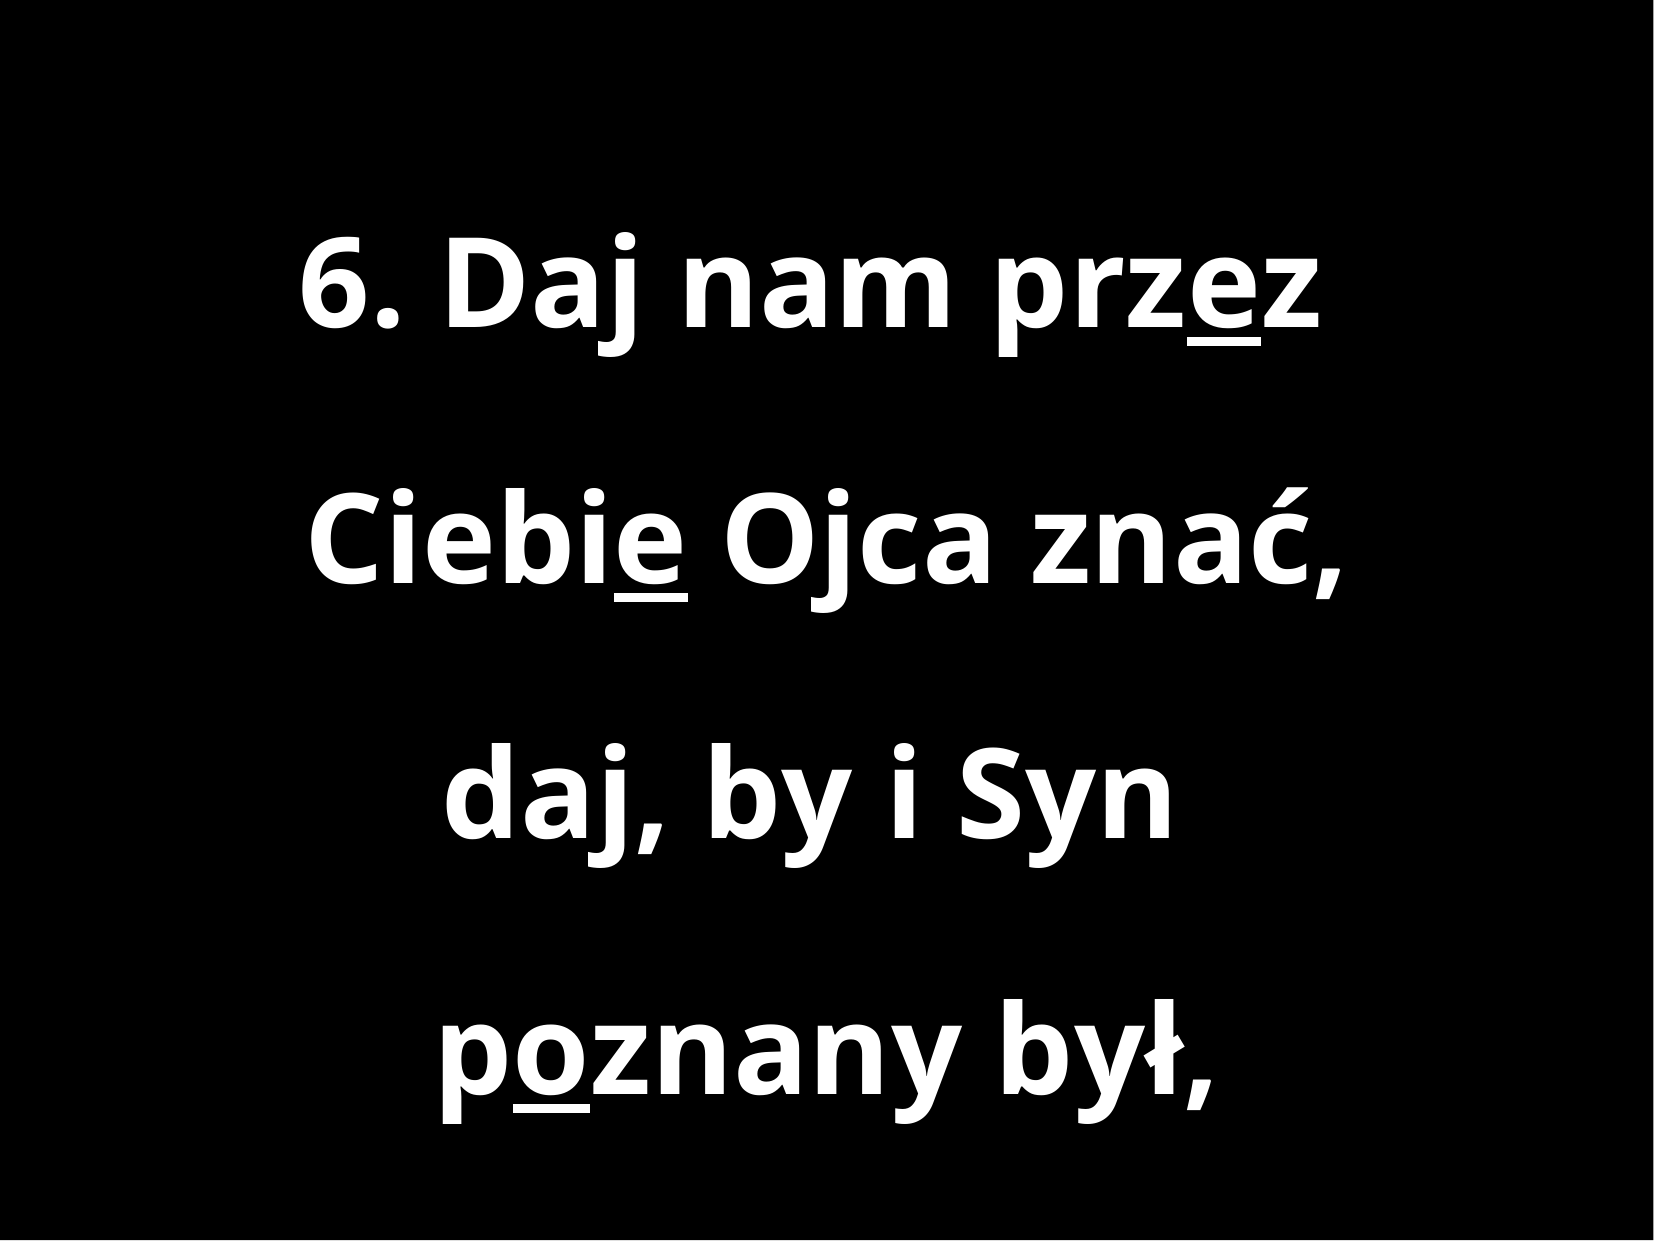

# 6. Daj nam przez Ciebie Ojca znać, daj, by i Syn poznany był,